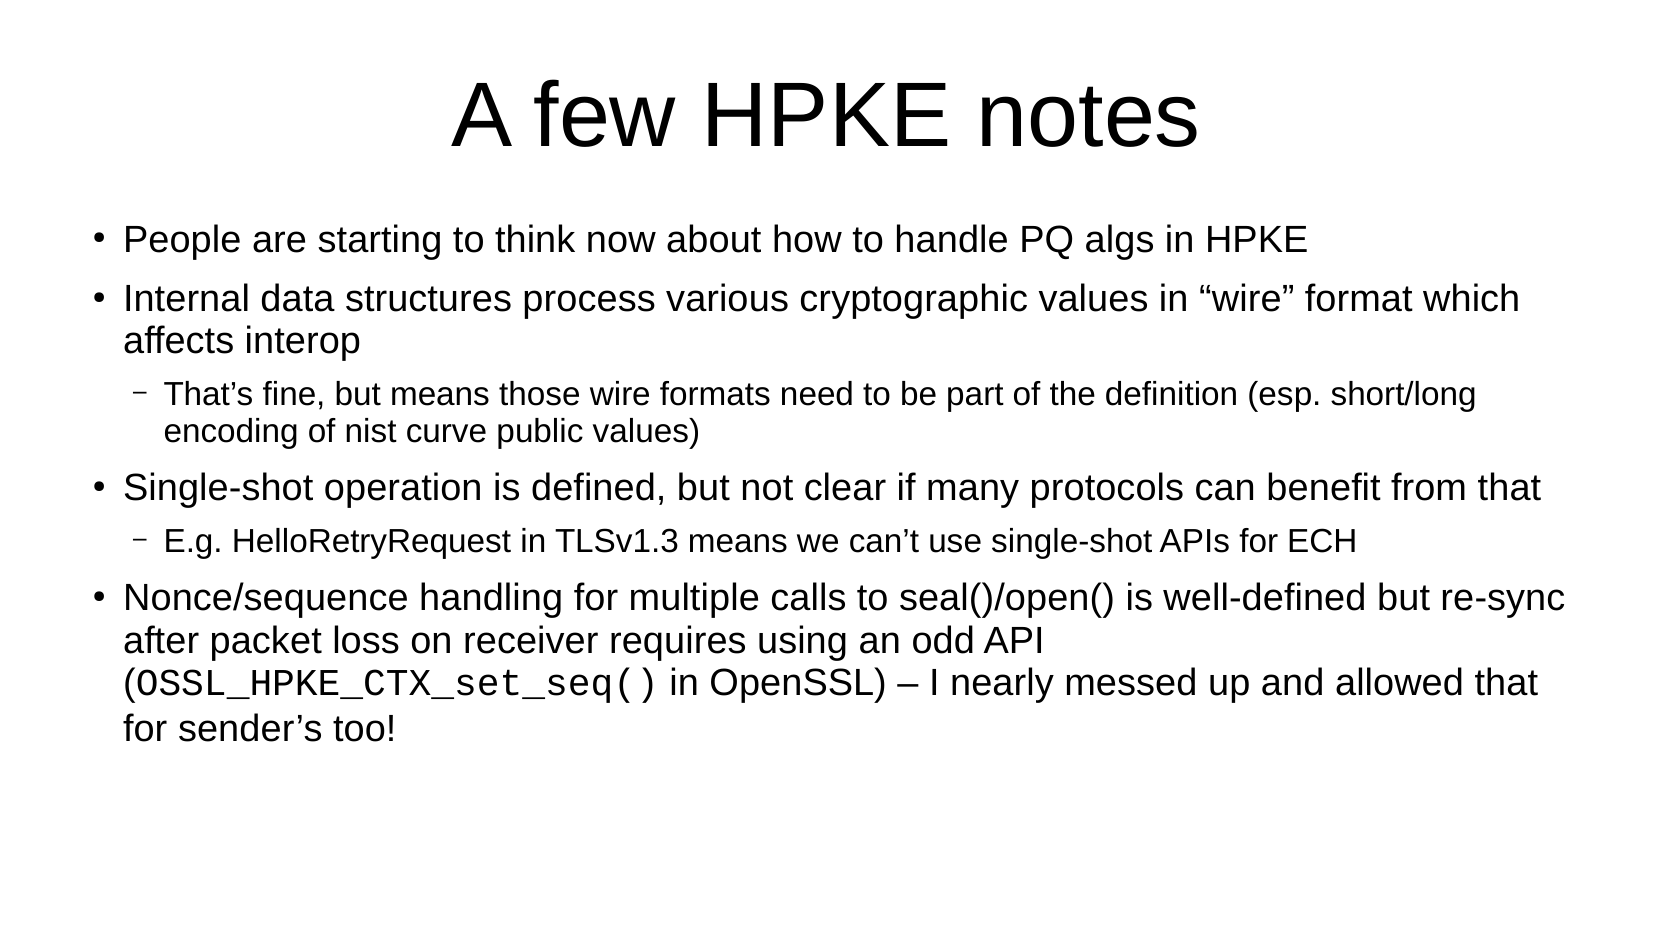

# A few HPKE notes
People are starting to think now about how to handle PQ algs in HPKE
Internal data structures process various cryptographic values in “wire” format which affects interop
That’s fine, but means those wire formats need to be part of the definition (esp. short/long encoding of nist curve public values)
Single-shot operation is defined, but not clear if many protocols can benefit from that
E.g. HelloRetryRequest in TLSv1.3 means we can’t use single-shot APIs for ECH
Nonce/sequence handling for multiple calls to seal()/open() is well-defined but re-sync after packet loss on receiver requires using an odd API (OSSL_HPKE_CTX_set_seq() in OpenSSL) – I nearly messed up and allowed that for sender’s too!